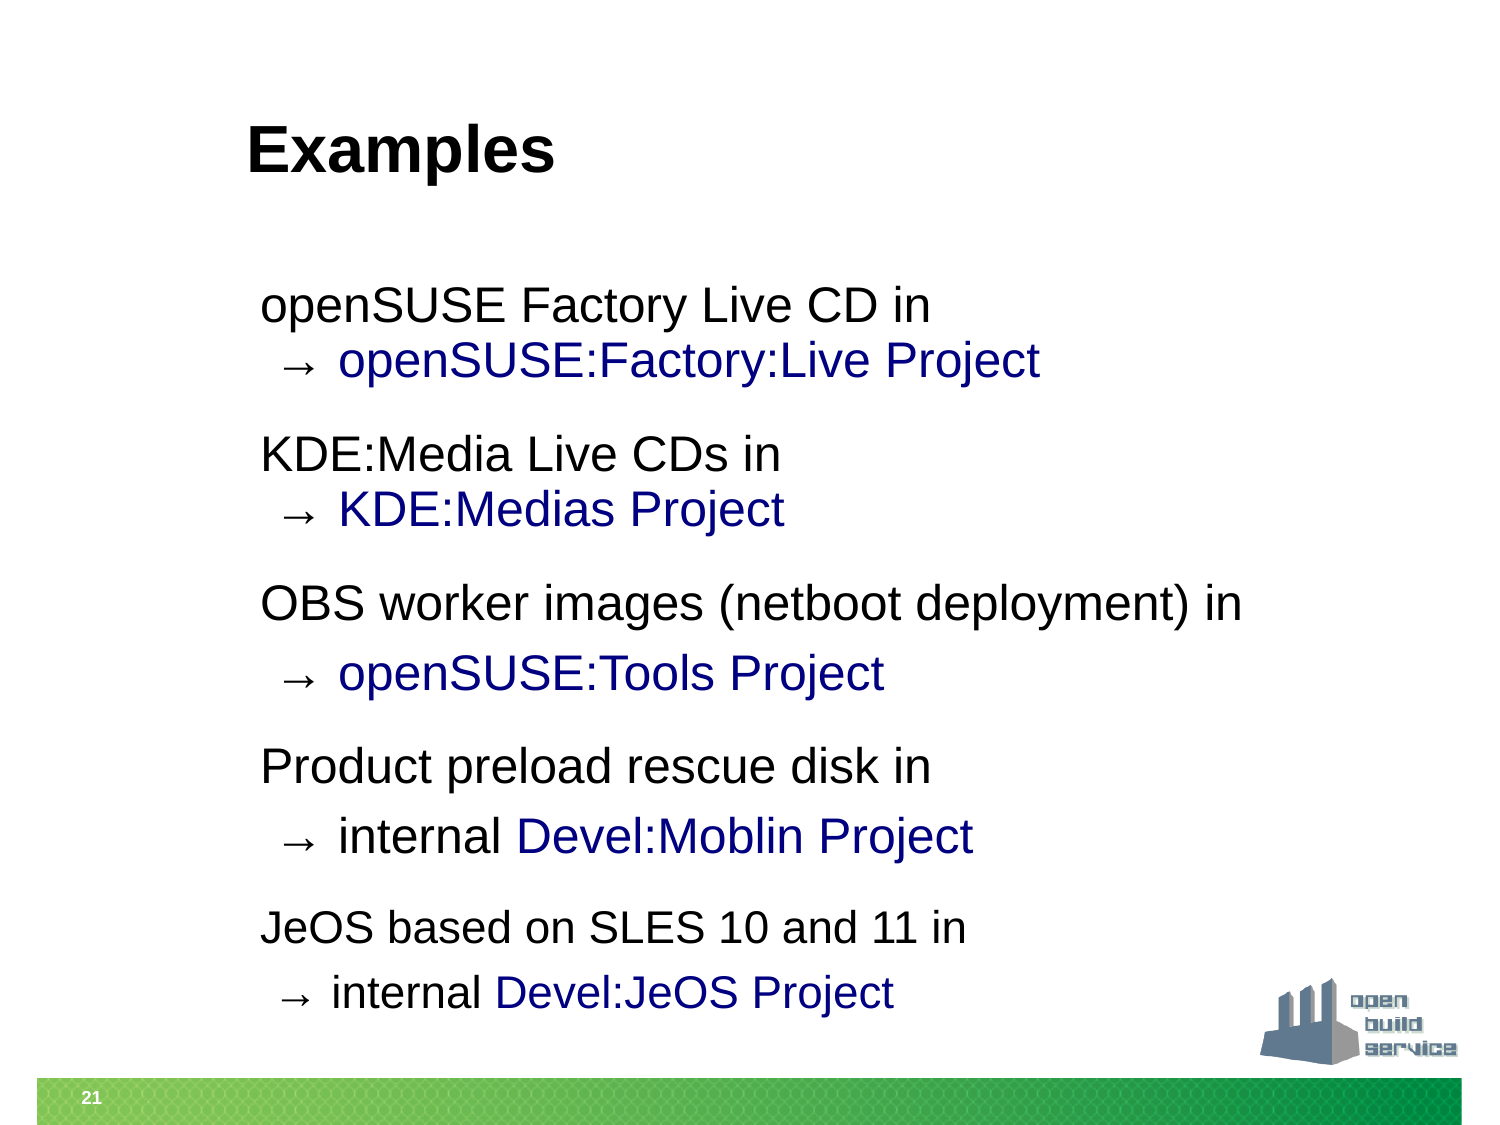

# Examples
openSUSE Factory Live CD in
 → openSUSE:Factory:Live Project
KDE:Media Live CDs in
 → KDE:Medias Project
OBS worker images (netboot deployment) in
 → openSUSE:Tools Project
Product preload rescue disk in
 → internal Devel:Moblin Project
JeOS based on SLES 10 and 11 in
 → internal Devel:JeOS Project